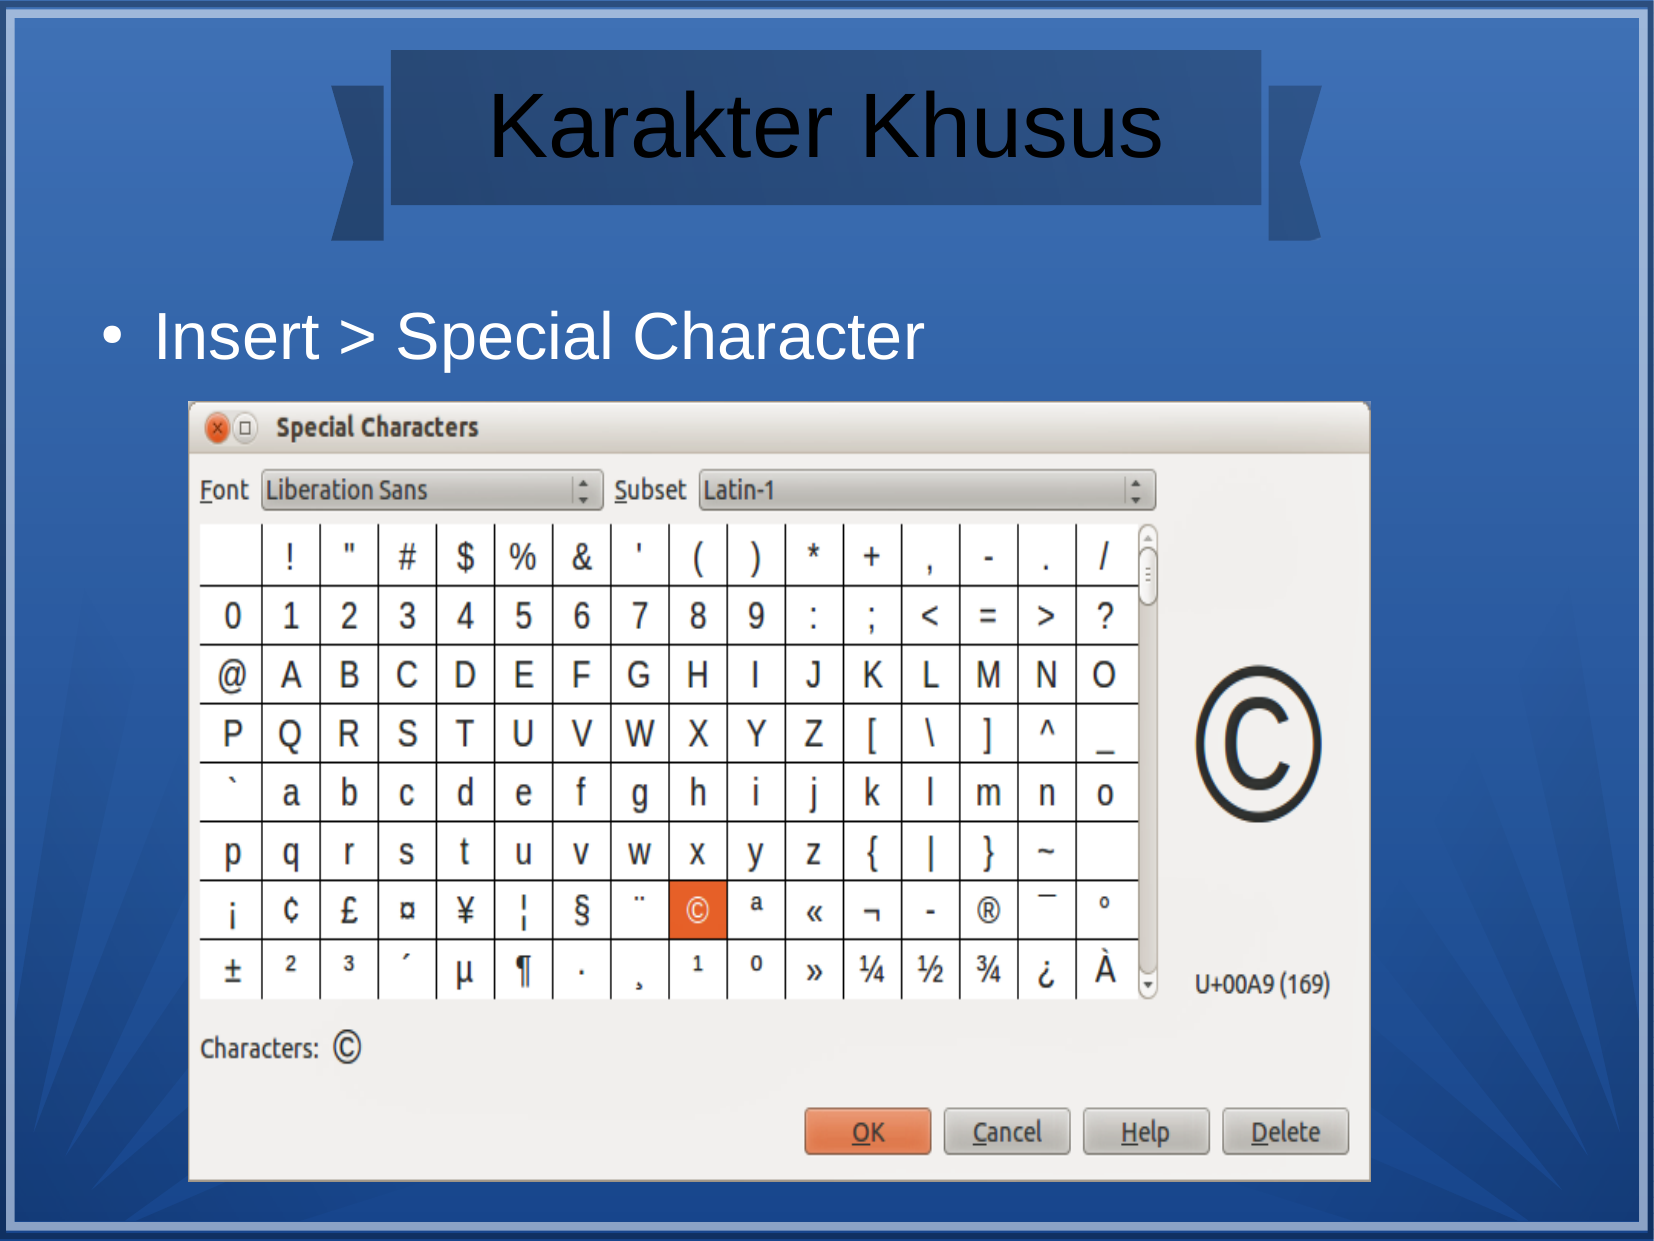

# Karakter Khusus
Insert > Special Character